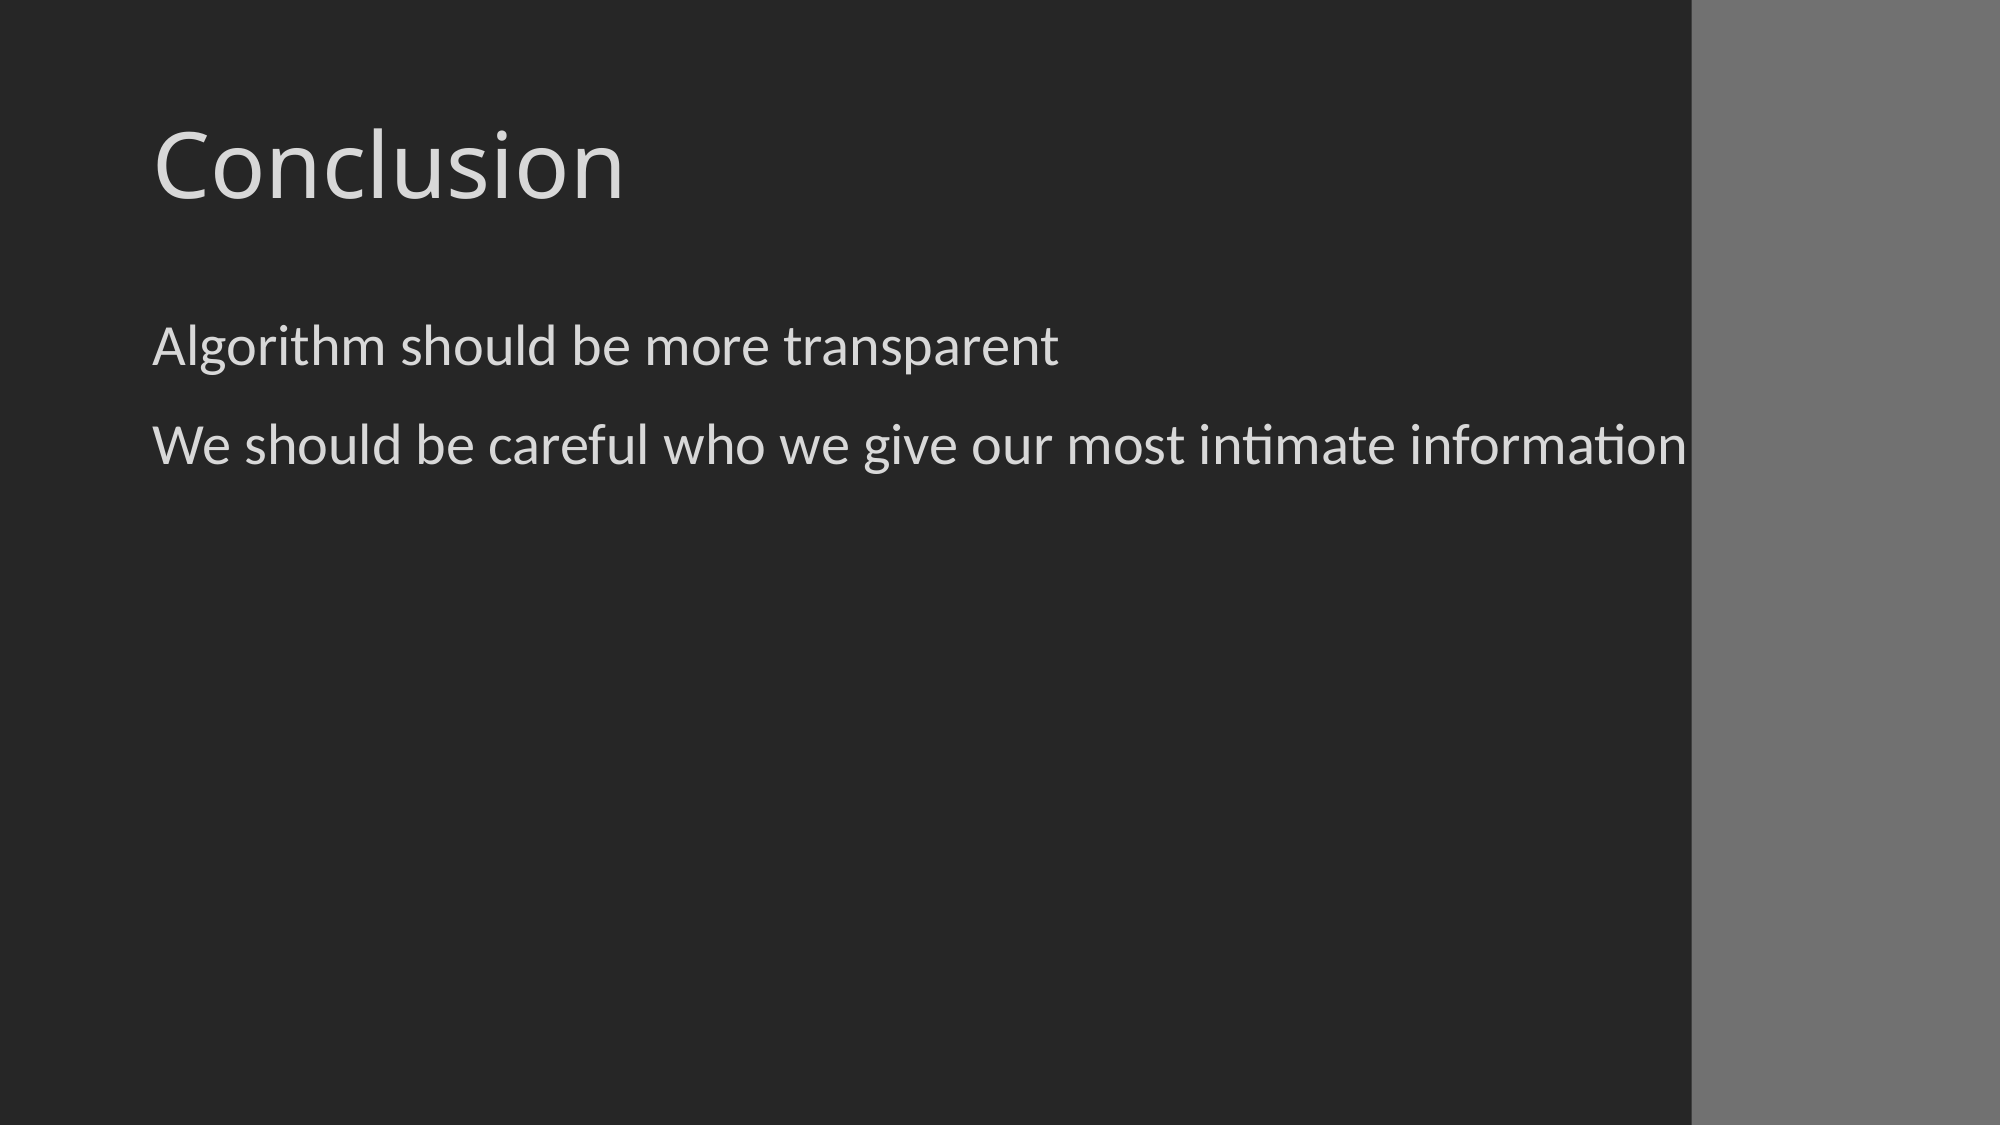

# Conclusion
Algorithm should be more transparent
We should be careful who we give our most intimate information